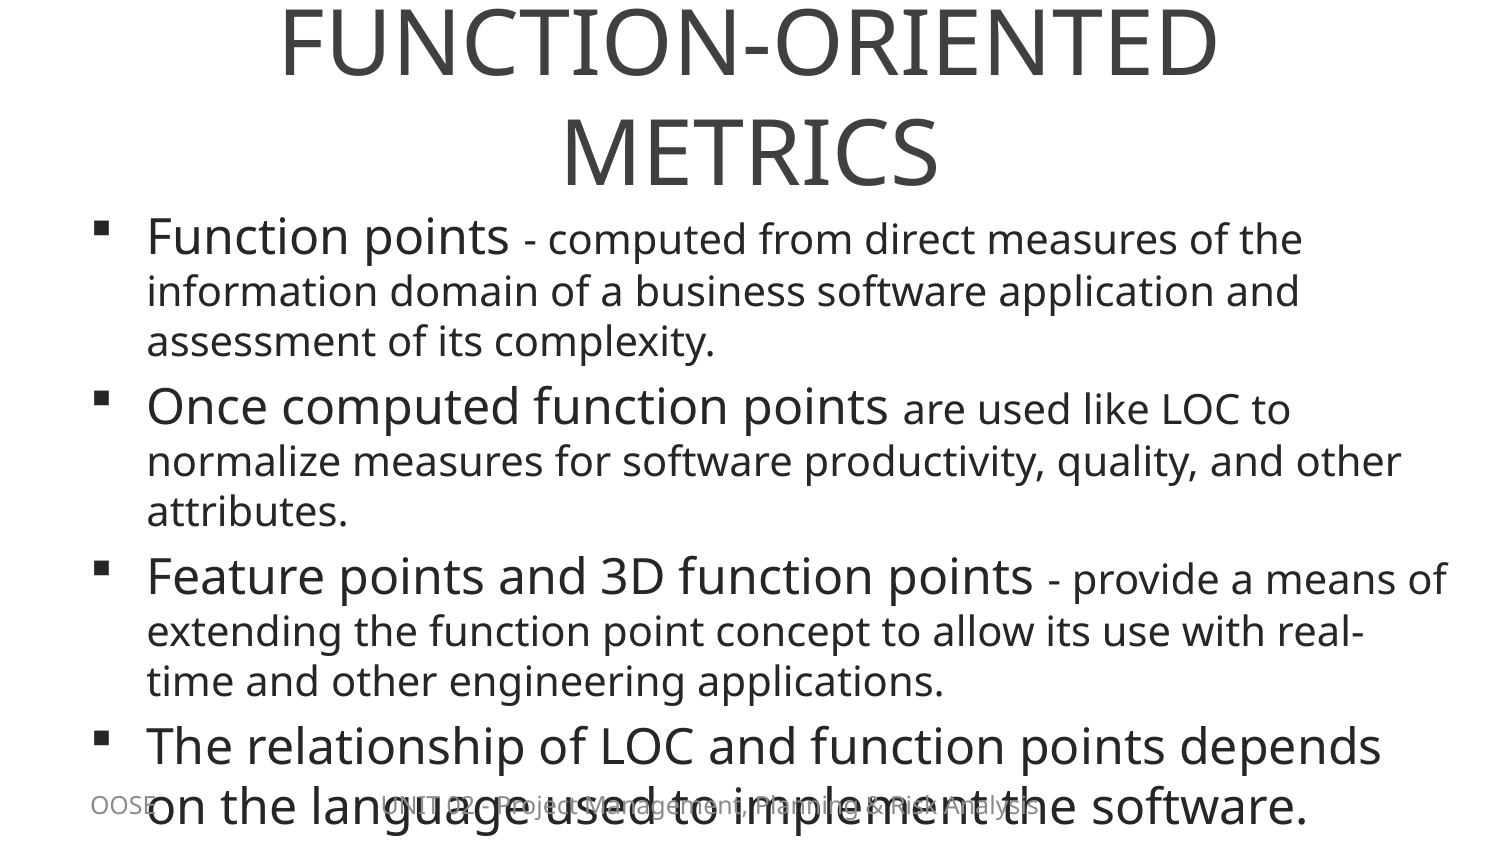

# function-oriented metrics
Function points - computed from direct measures of the information domain of a business software application and assessment of its complexity.
Once computed function points are used like LOC to normalize measures for software productivity, quality, and other attributes.
Feature points and 3D function points - provide a means of extending the function point concept to allow its use with real-time and other engineering applications.
The relationship of LOC and function points depends on the language used to implement the software.
OOSE
UNIT 02 - Project Management, Planning & Risk Analysis